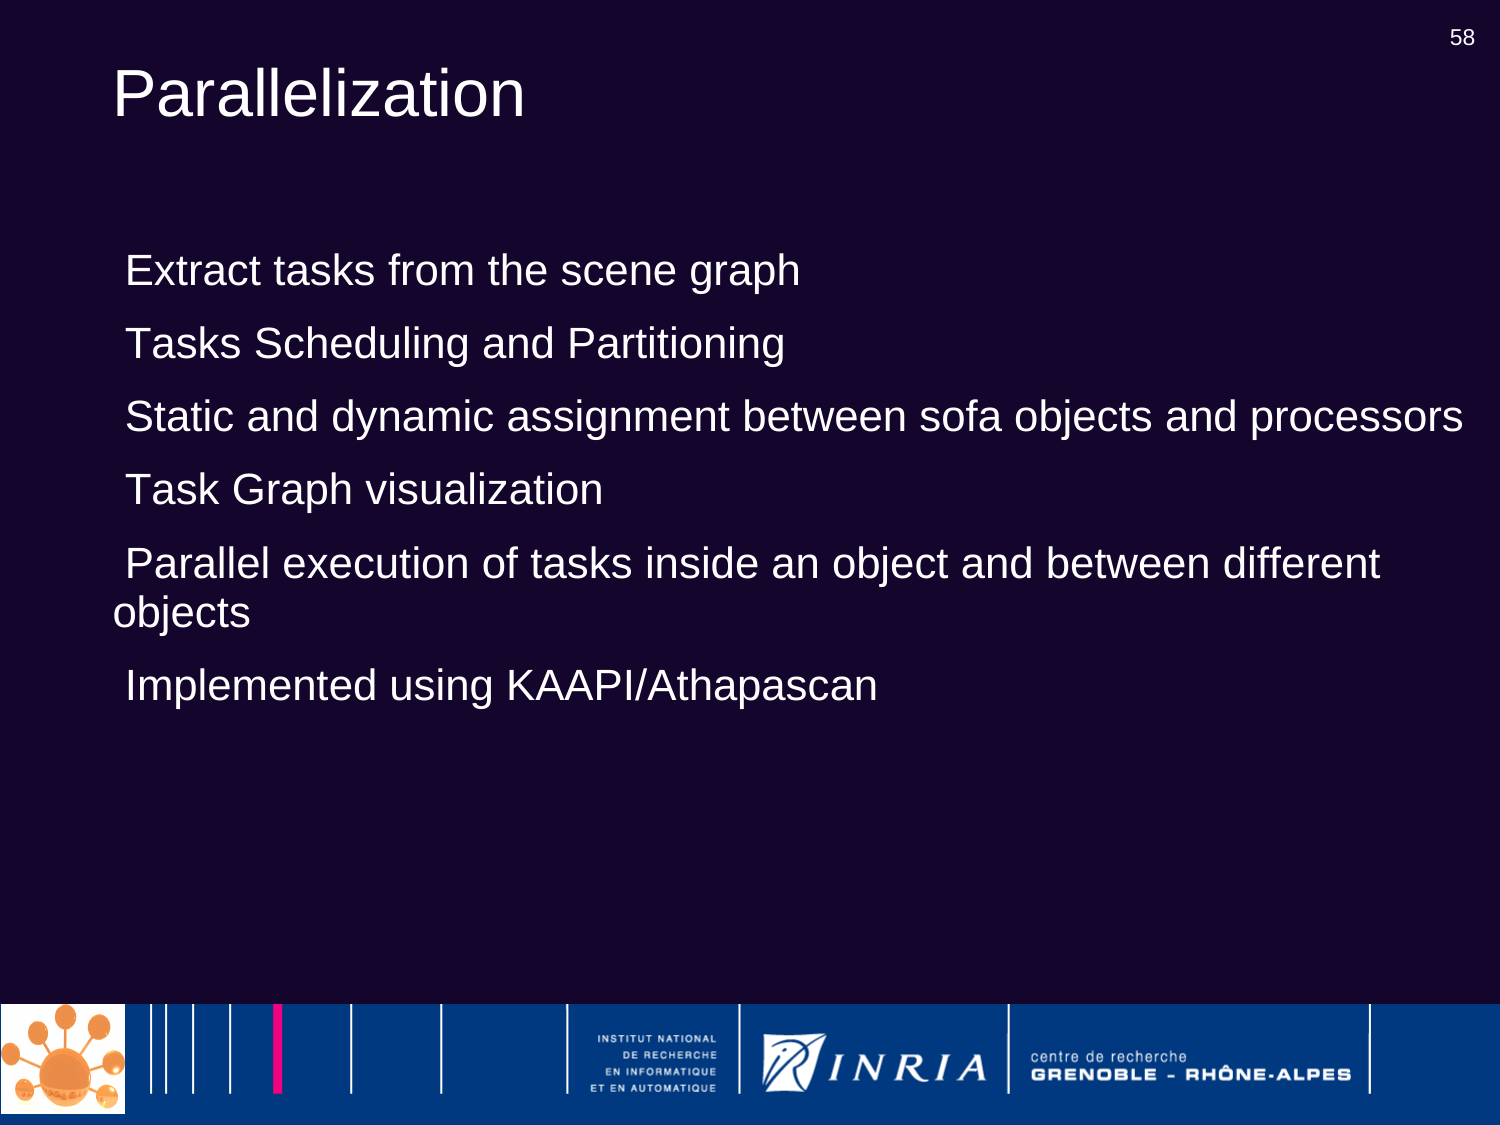

# Parallelization
 Extract tasks from the scene graph
 Tasks Scheduling and Partitioning
 Static and dynamic assignment between sofa objects and processors
 Task Graph visualization
 Parallel execution of tasks inside an object and between different objects
 Implemented using KAAPI/Athapascan